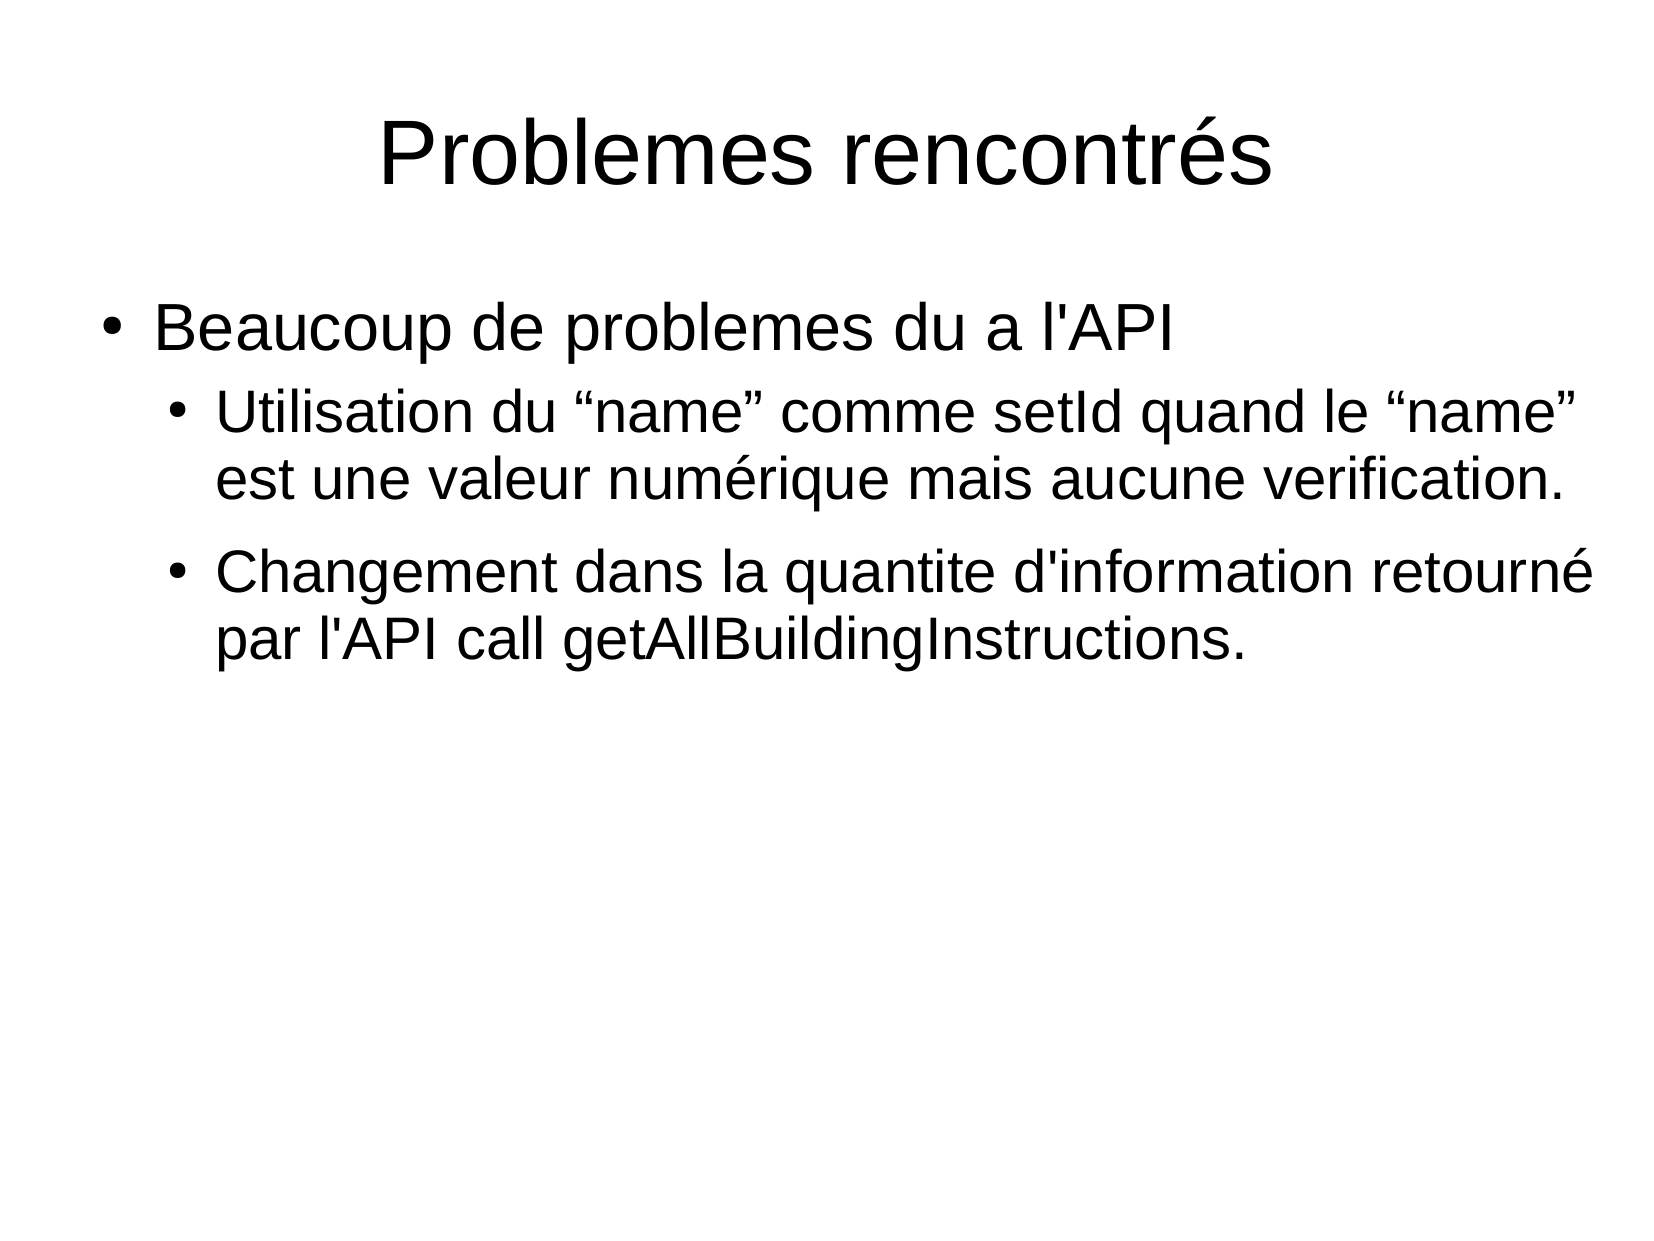

# Problemes rencontrés
Beaucoup de problemes du a l'API
Utilisation du “name” comme setId quand le “name” est une valeur numérique mais aucune verification.
Changement dans la quantite d'information retourné par l'API call getAllBuildingInstructions.